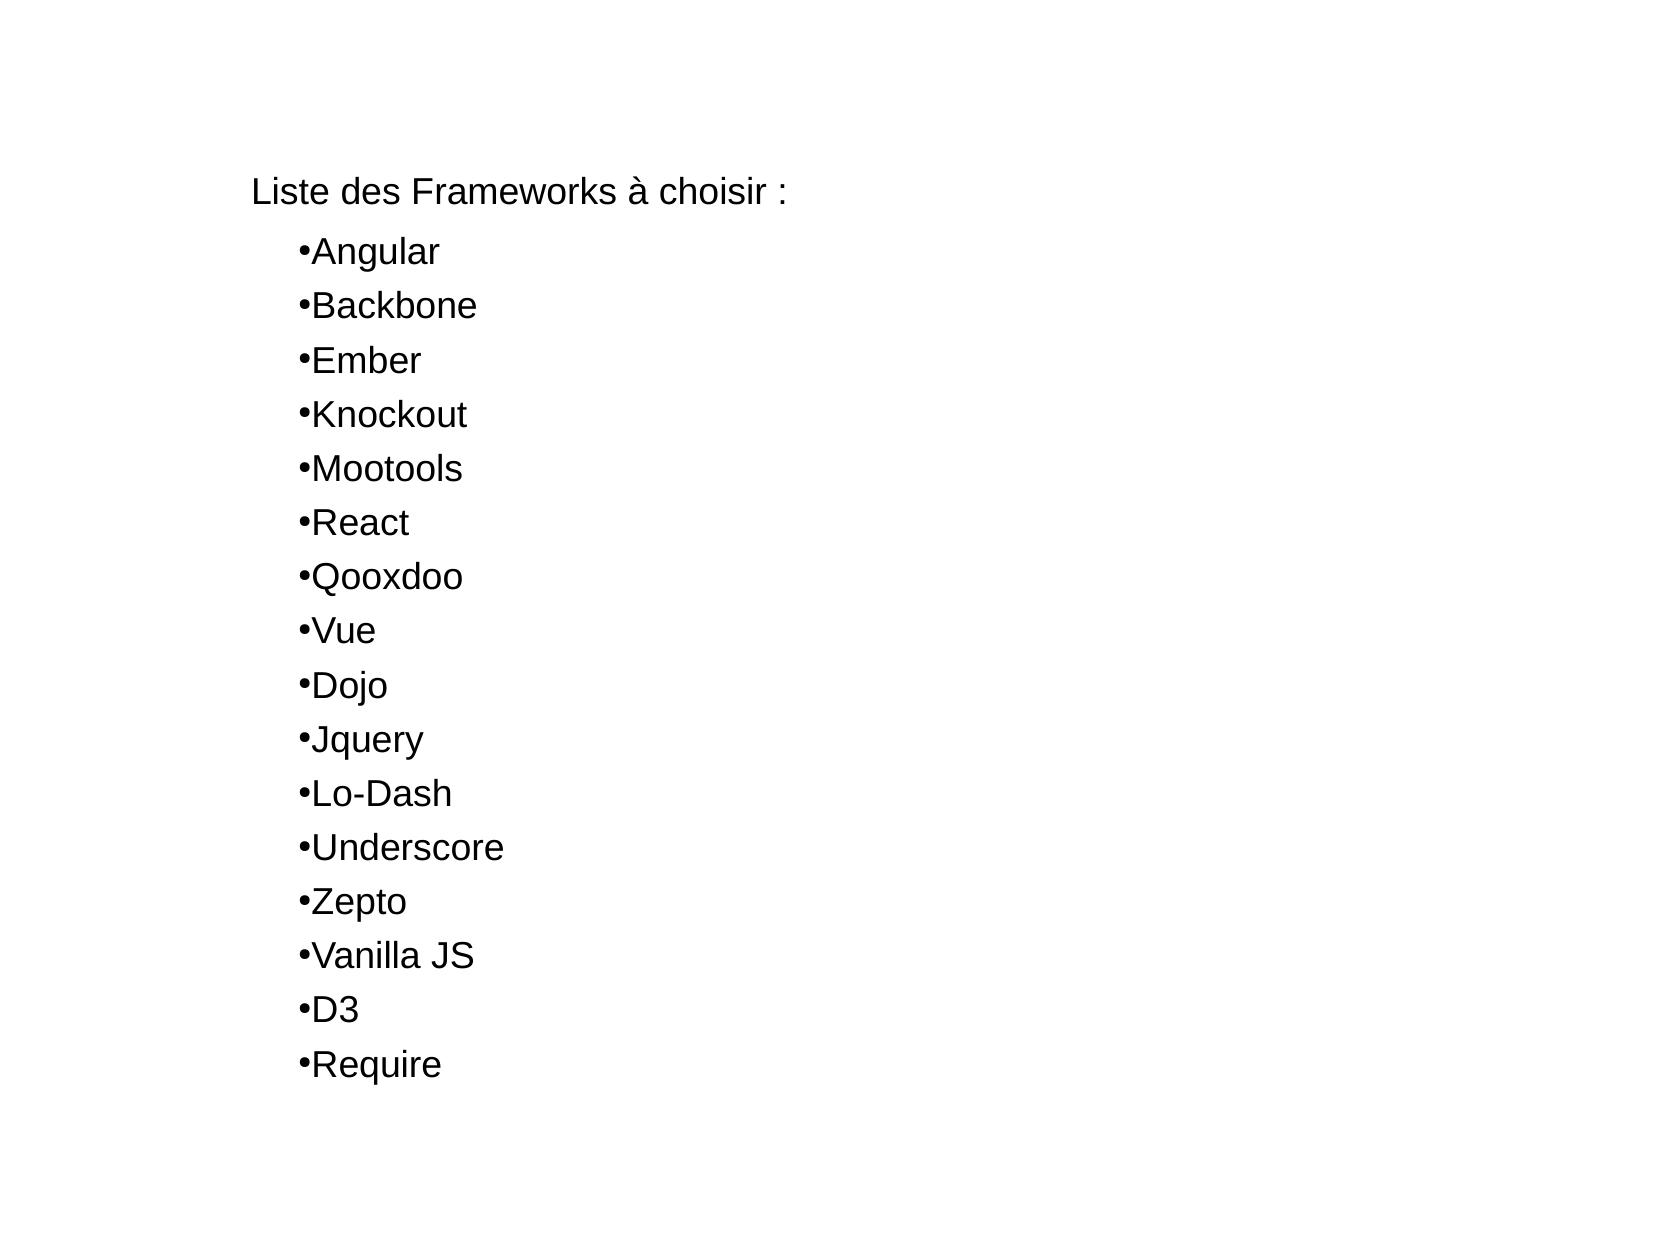

Liste des Frameworks à choisir :
Angular
Backbone
Ember
Knockout
Mootools
React
Qooxdoo
Vue
Dojo
Jquery
Lo-Dash
Underscore
Zepto
Vanilla JS
D3
Require